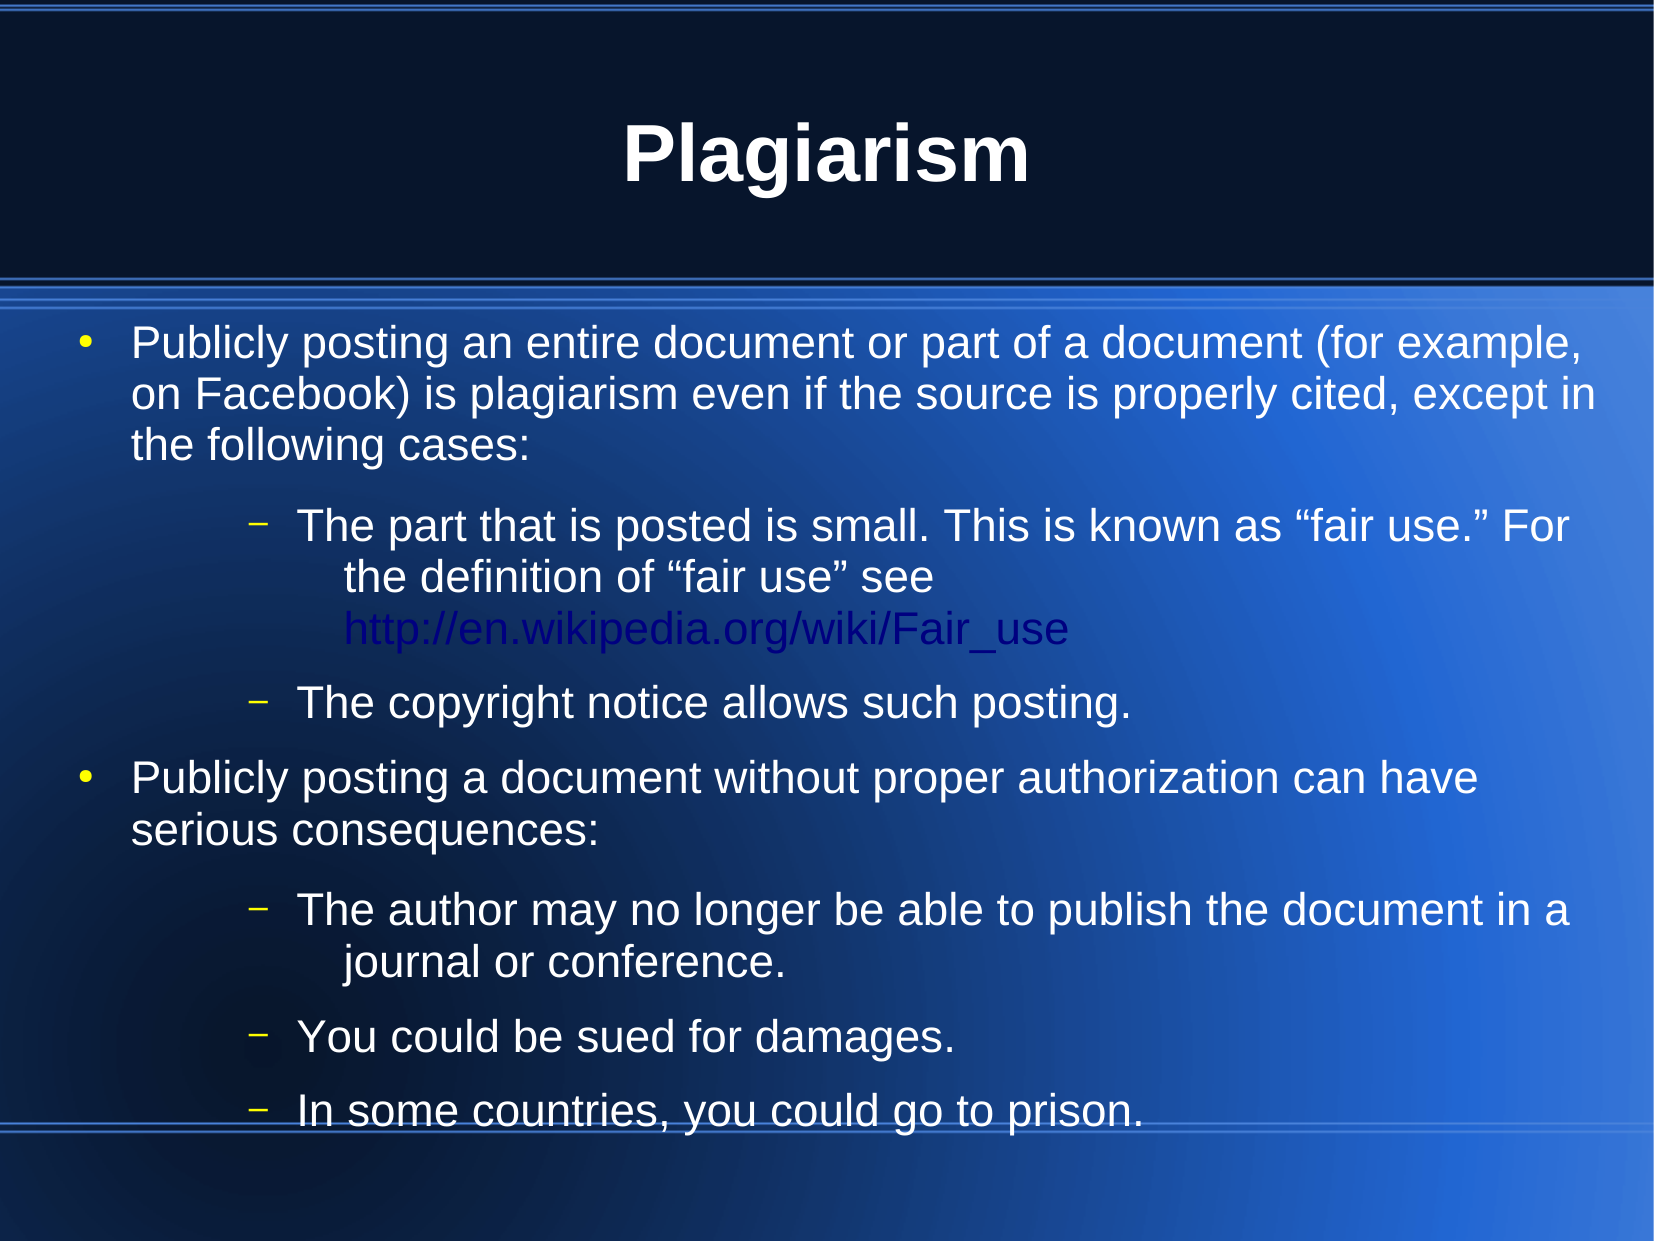

# Plagiarism
Publicly posting an entire document or part of a document (for example, on Facebook) is plagiarism even if the source is properly cited, except in the following cases:
The part that is posted is small. This is known as “fair use.” For the definition of “fair use” see http://en.wikipedia.org/wiki/Fair_use
The copyright notice allows such posting.
Publicly posting a document without proper authorization can have serious consequences:
The author may no longer be able to publish the document in a journal or conference.
You could be sued for damages.
In some countries, you could go to prison.